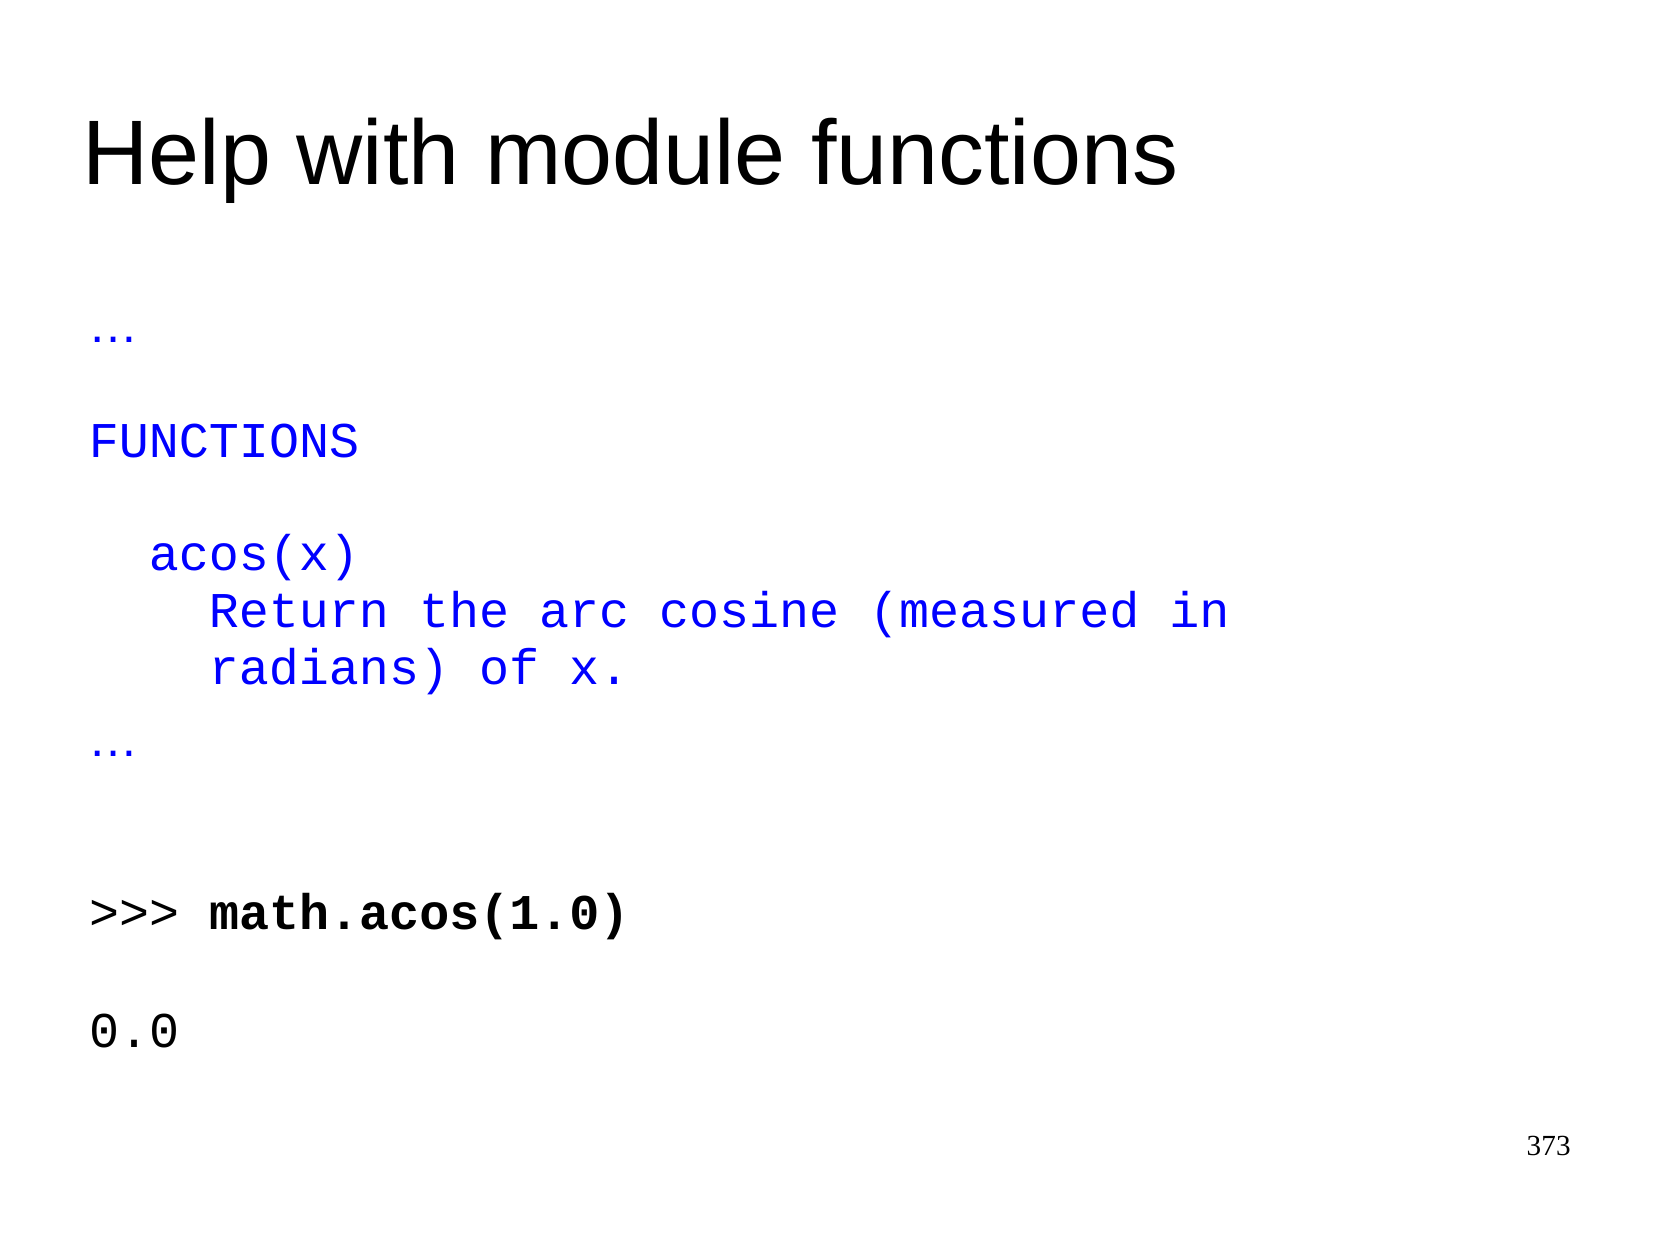

# Help with module functions
…
FUNCTIONS
 acos(x)
 Return the arc cosine (measured in
 radians) of x.
…
>>>
math.acos(1.0)
0.0
373